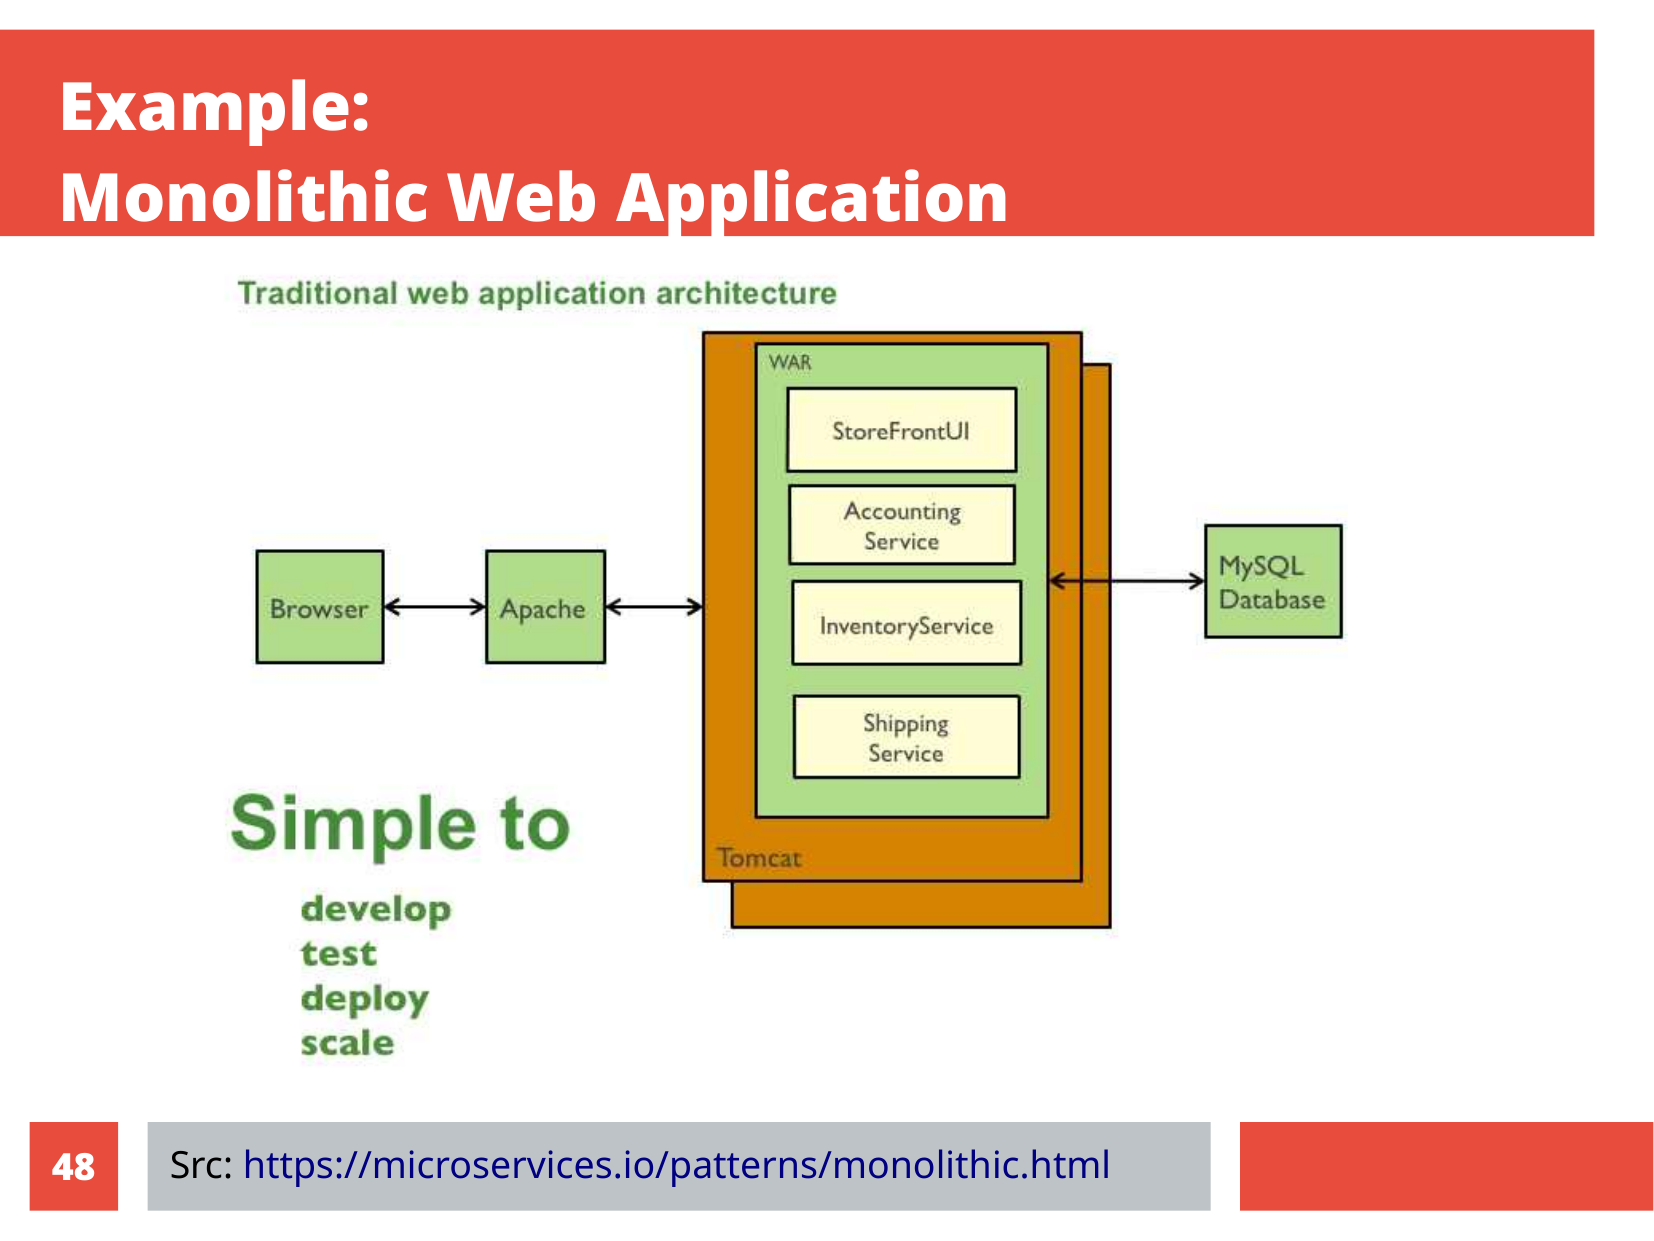

# Example: Monolithic Web Application
48
Src: https://microservices.io/patterns/monolithic.html